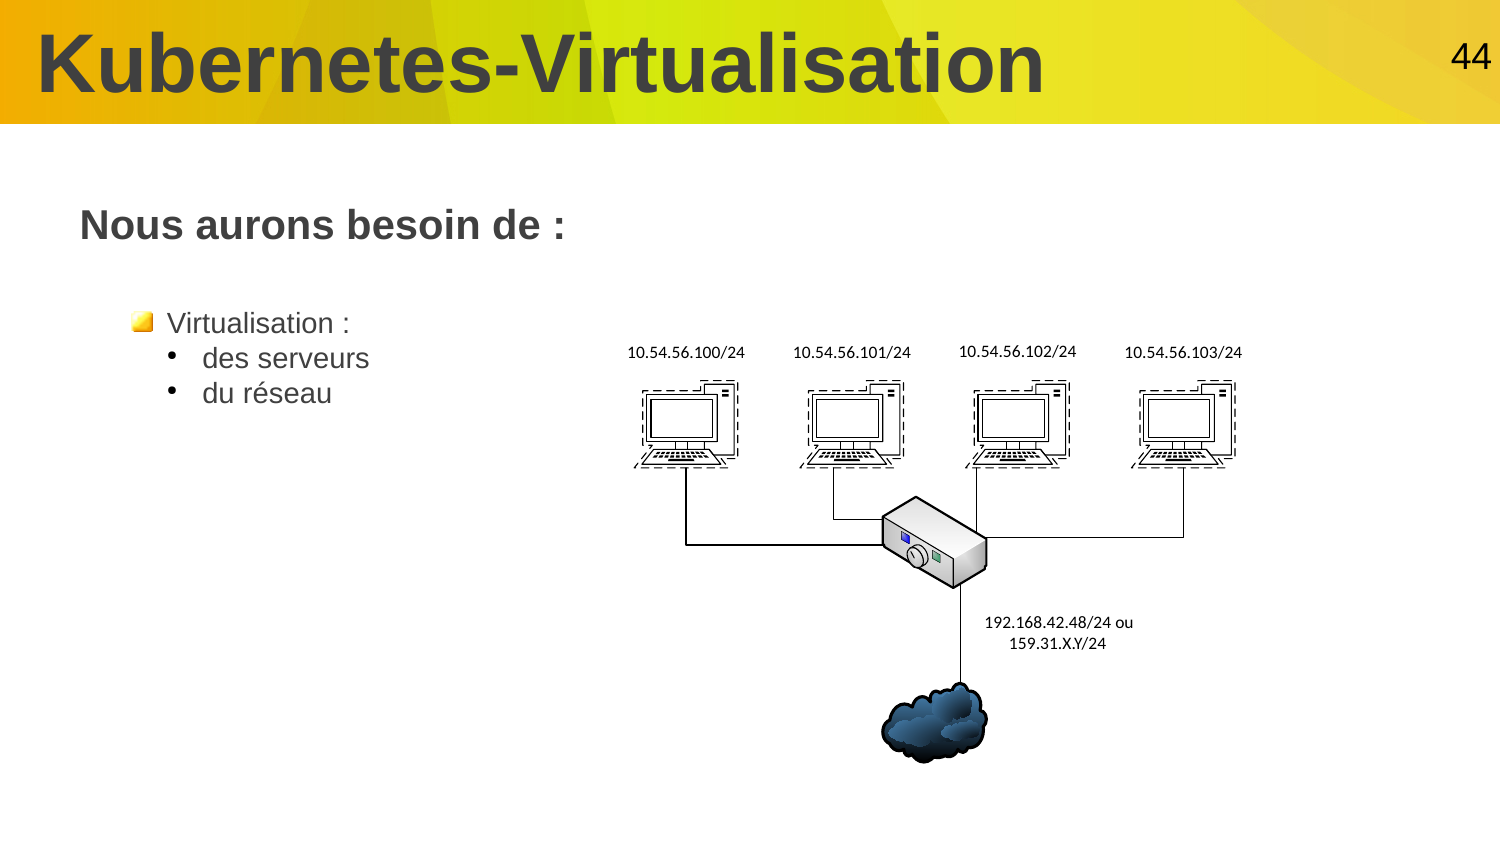

Kubernetes-Virtualisation
Nous aurons besoin de :
Virtualisation :
des serveurs
du réseau